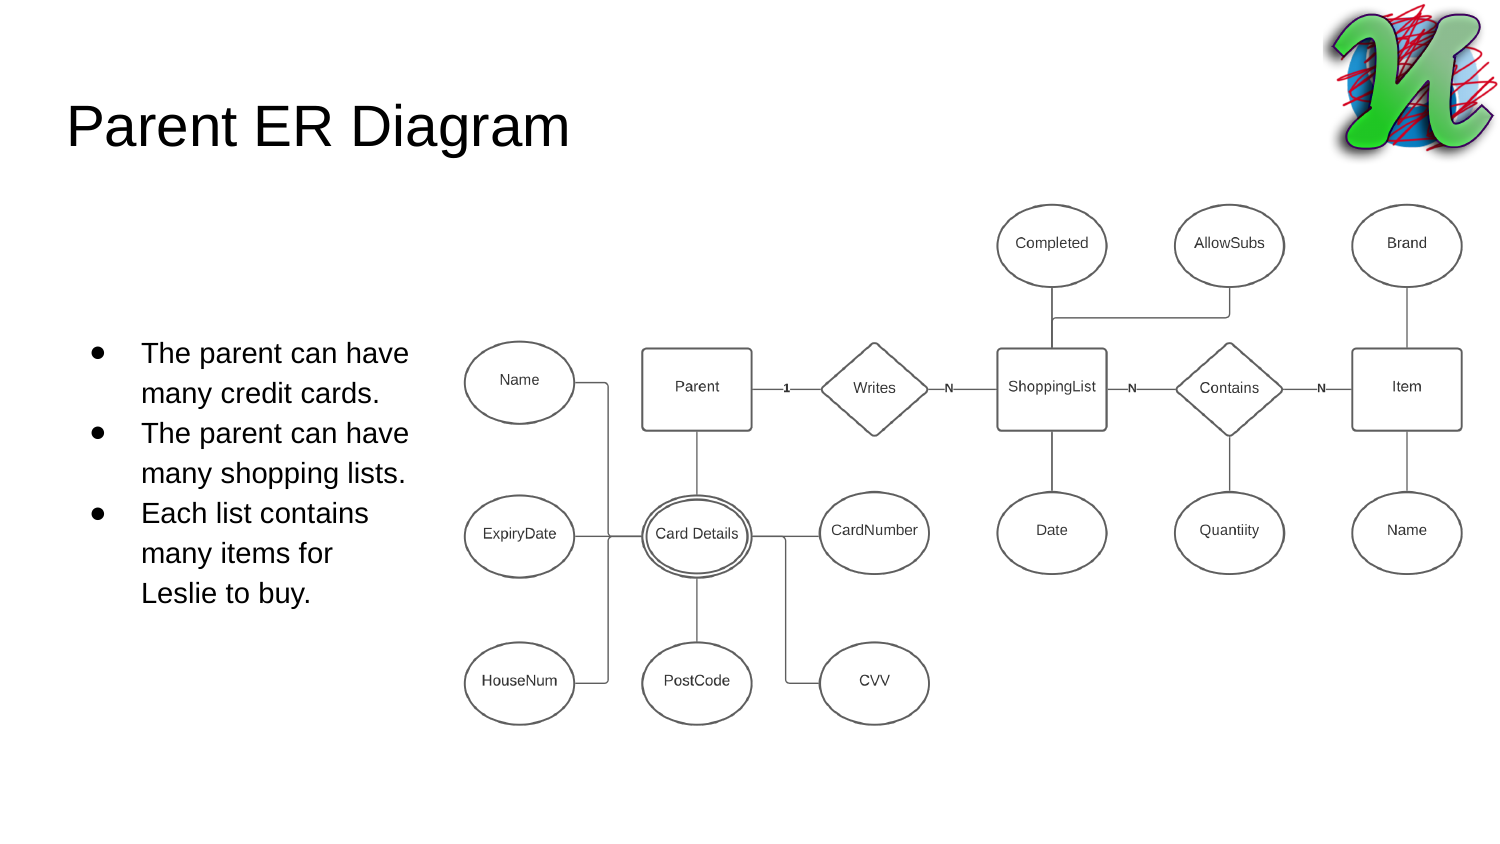

# Parent ER Diagram
The parent can have many credit cards.
The parent can have many shopping lists.
Each list contains many items for Leslie to buy.